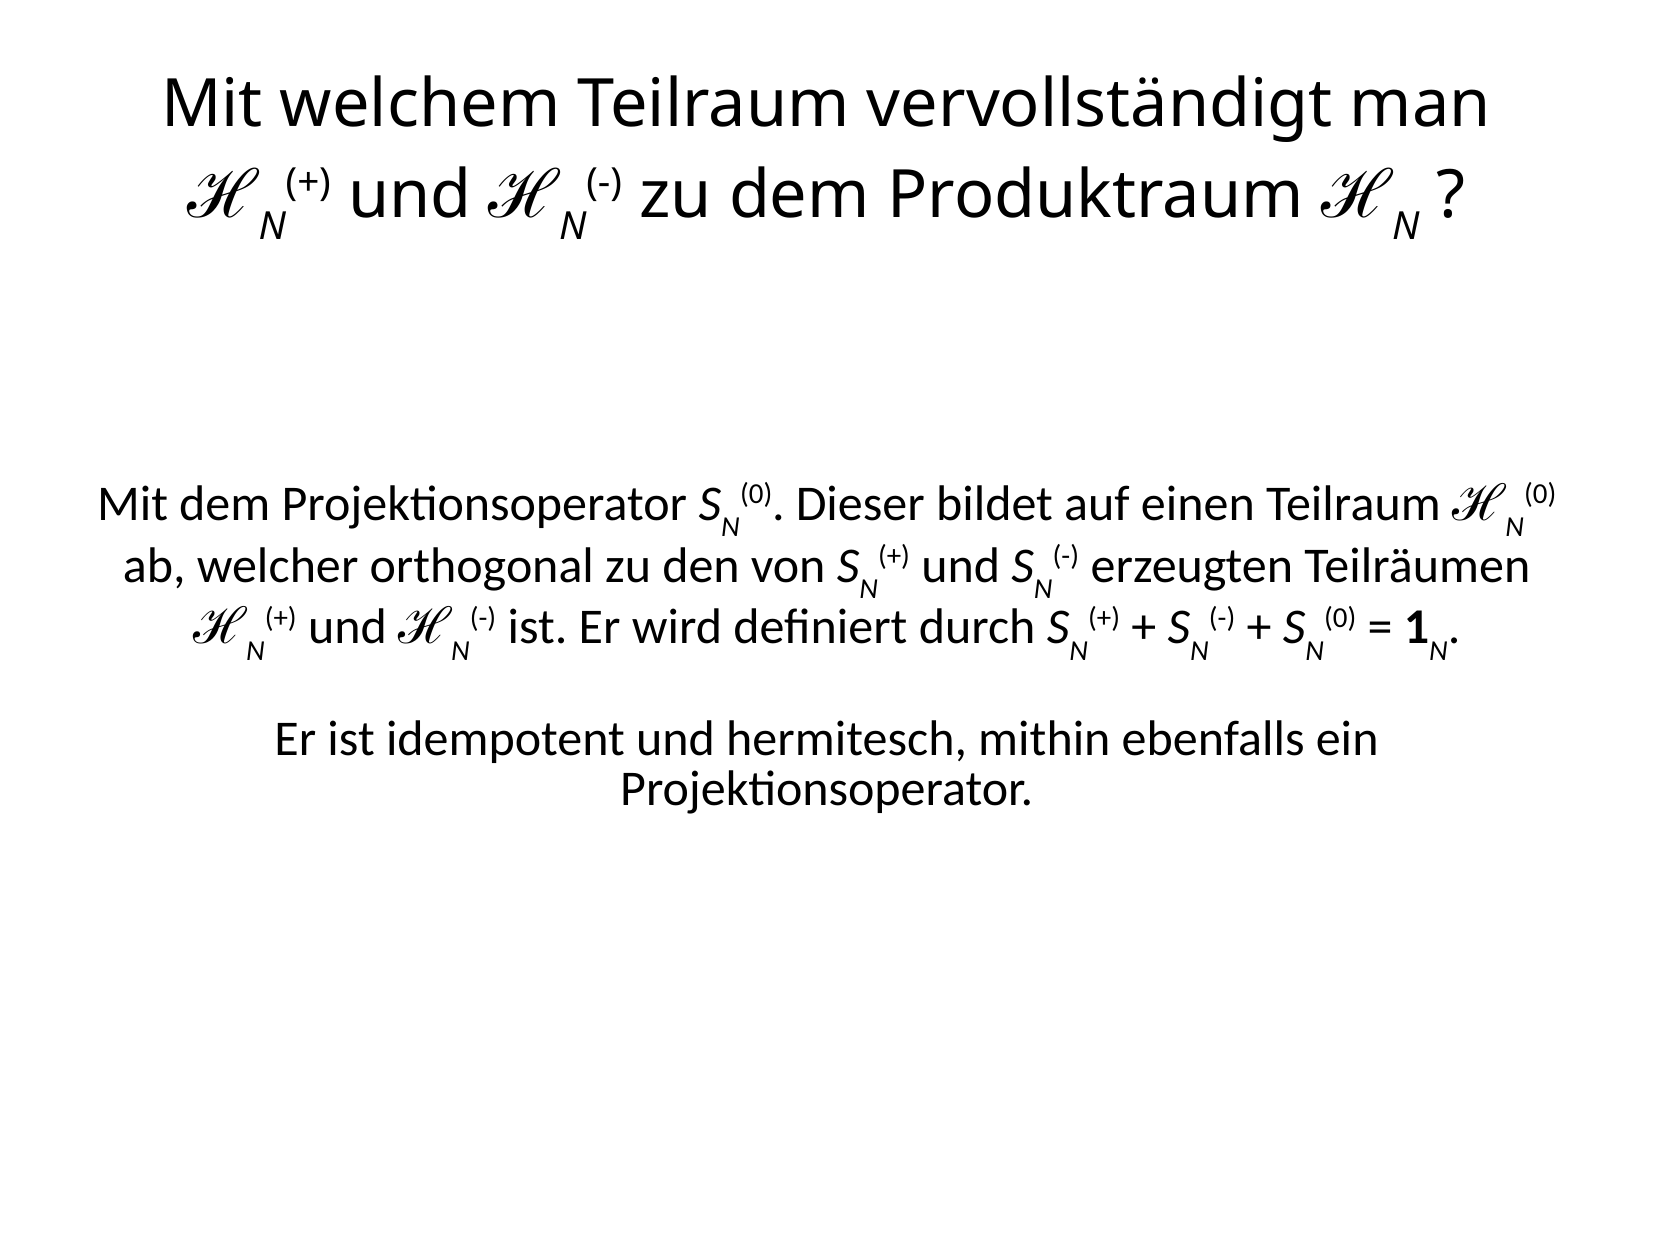

# Mit welchem Teilraum vervollständigt man ℋN(+) und ℋN(-) zu dem Produktraum ℋN ?
Mit dem Projektionsoperator SN(0). Dieser bildet auf einen Teilraum ℋN(0) ab, welcher orthogonal zu den von SN(+) und SN(-) erzeugten Teilräumen ℋN(+) und ℋN(-) ist. Er wird definiert durch SN(+) + SN(-) + SN(0) = 1N.
Er ist idempotent und hermitesch, mithin ebenfalls ein Projektionsoperator.